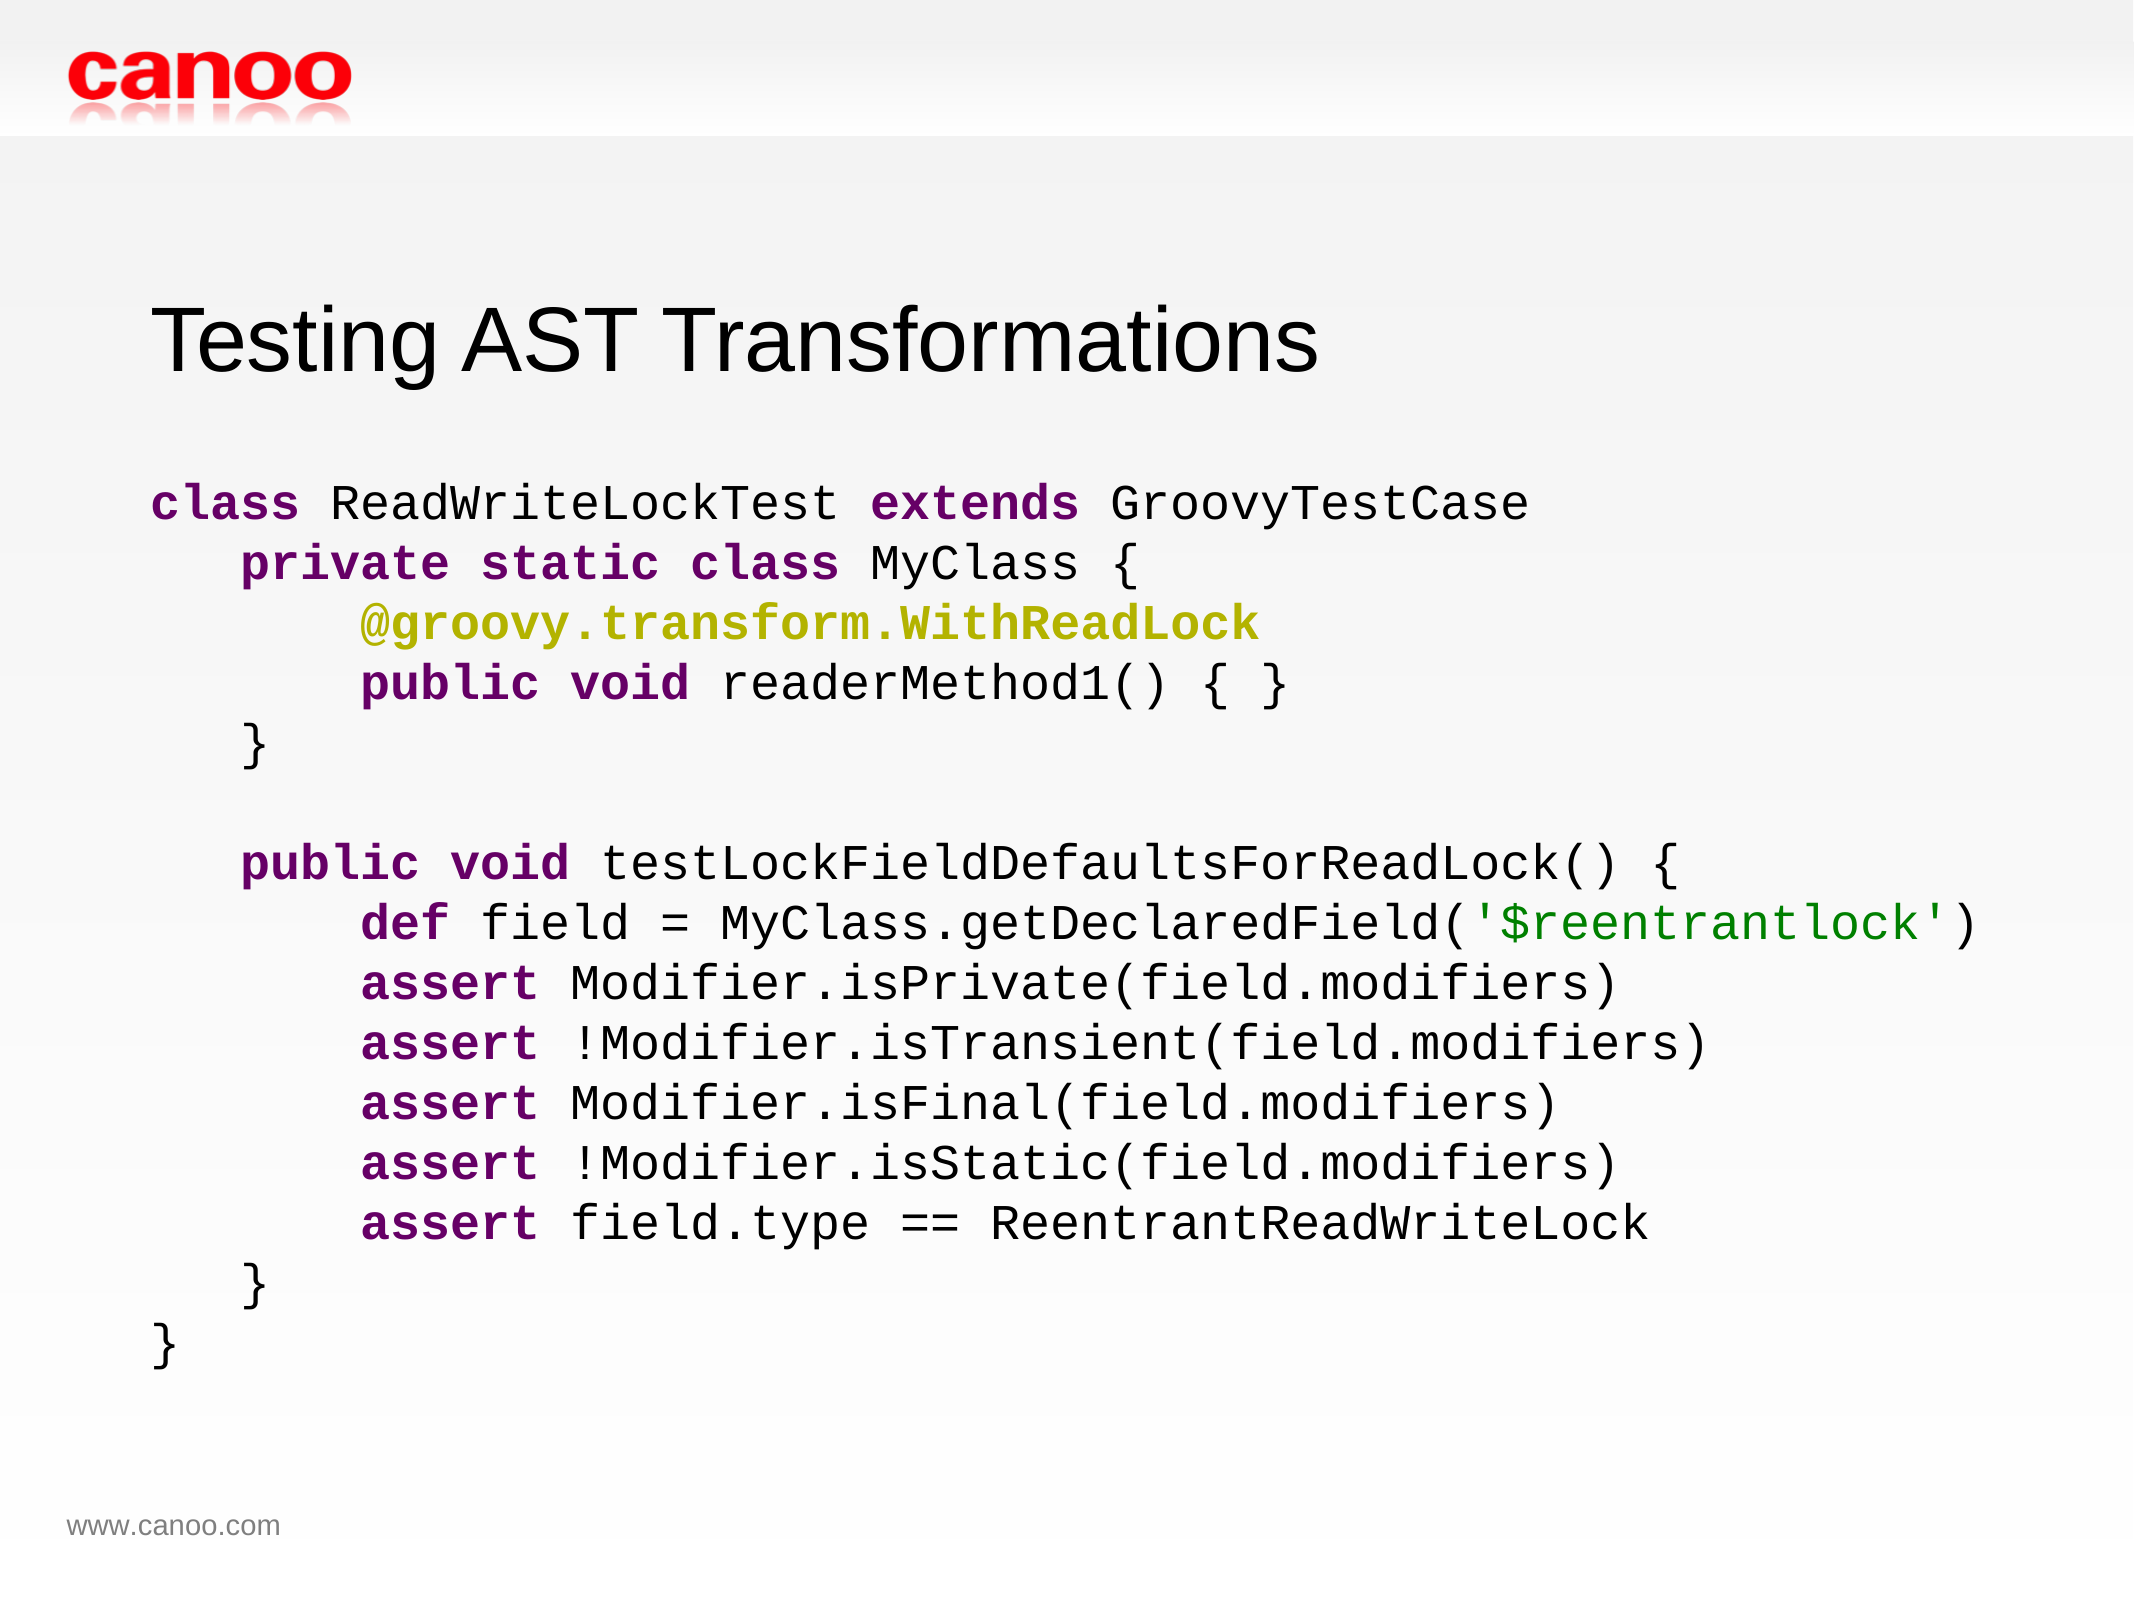

Testing AST Transformations
class ReadWriteLockTest extends GroovyTestCase
 private static class MyClass {
 @groovy.transform.WithReadLock
 public void readerMethod1() { }
 }
 public void testLockFieldDefaultsForReadLock() {
 def field = MyClass.getDeclaredField('$reentrantlock')
 assert Modifier.isPrivate(field.modifiers)
 assert !Modifier.isTransient(field.modifiers)
 assert Modifier.isFinal(field.modifiers)
 assert !Modifier.isStatic(field.modifiers)
 assert field.type == ReentrantReadWriteLock
 }
}